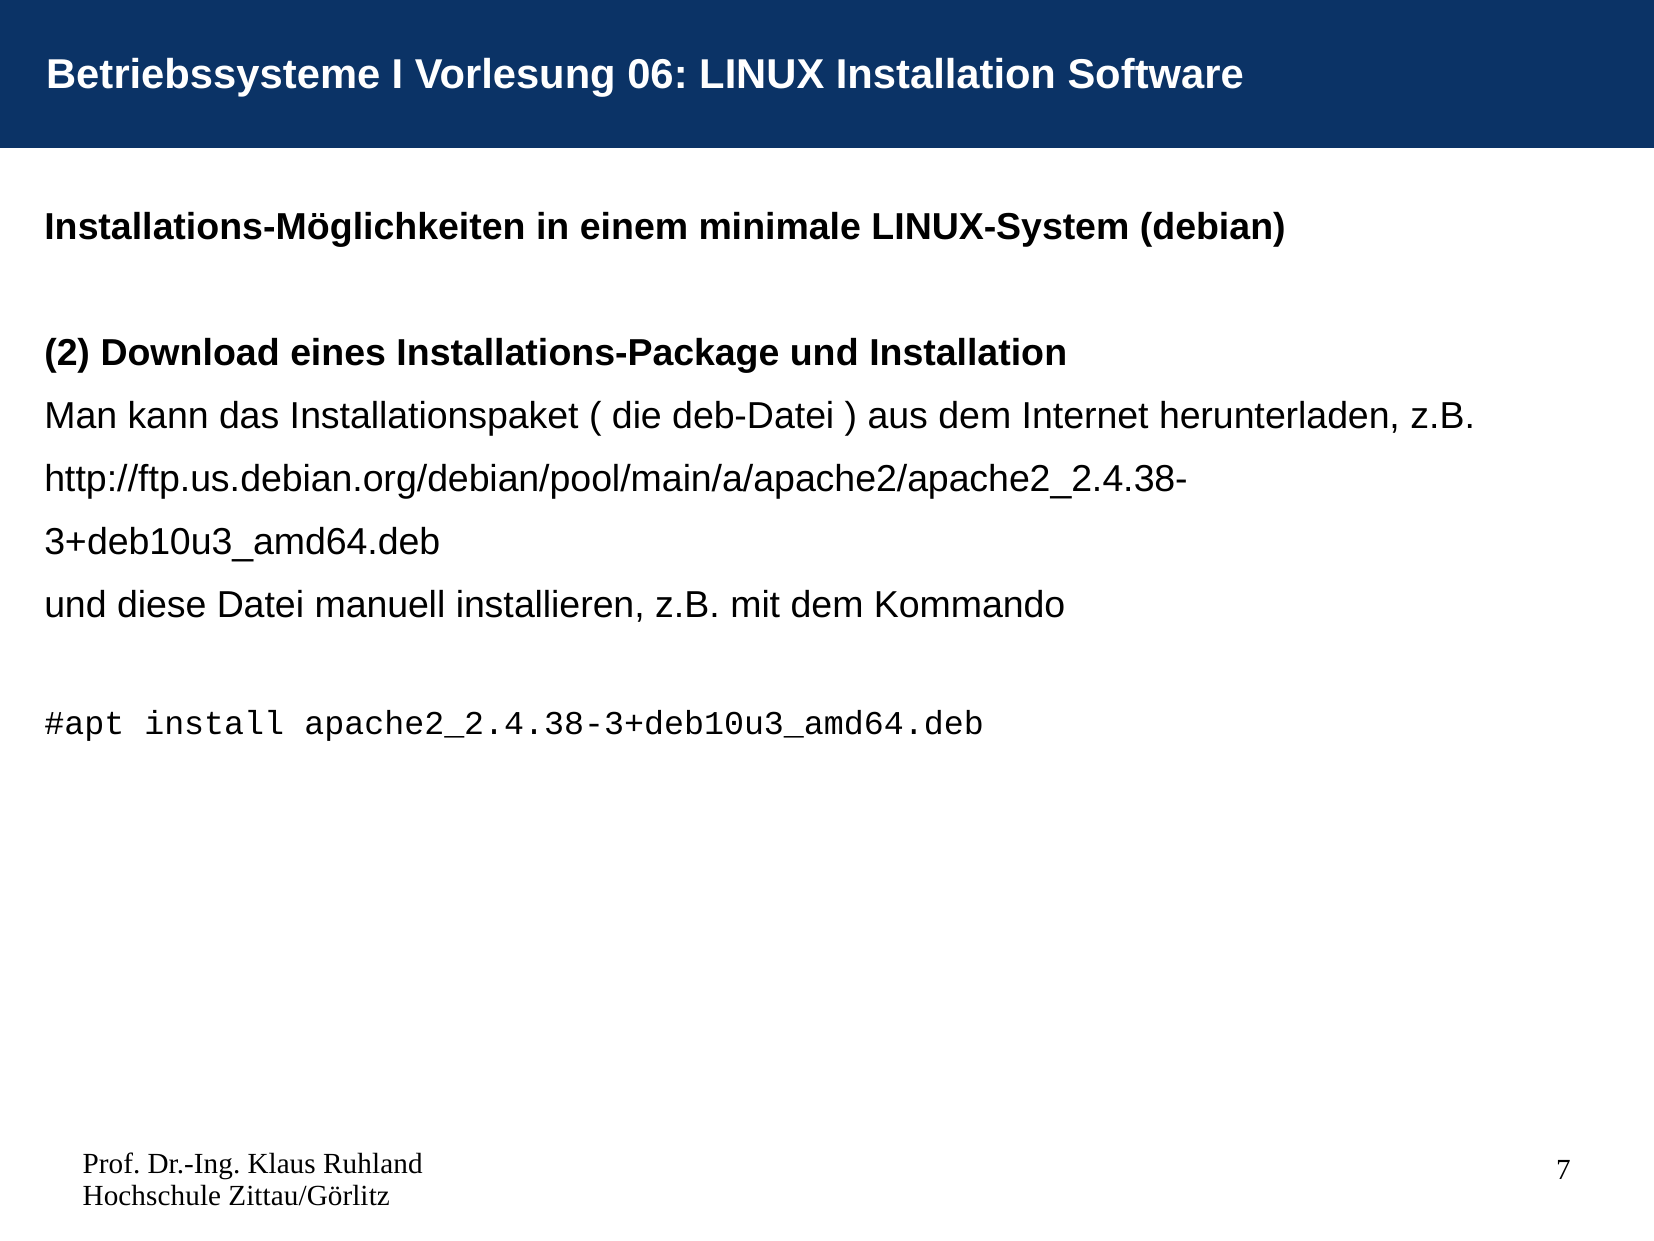

Installations-Möglichkeiten in einem minimale LINUX-System (debian)
(2) Download eines Installations-Package und Installation
Man kann das Installationspaket ( die deb-Datei ) aus dem Internet herunterladen, z.B.
http://ftp.us.debian.org/debian/pool/main/a/apache2/apache2_2.4.38-3+deb10u3_amd64.deb
und diese Datei manuell installieren, z.B. mit dem Kommando
#apt install apache2_2.4.38-3+deb10u3_amd64.deb
7